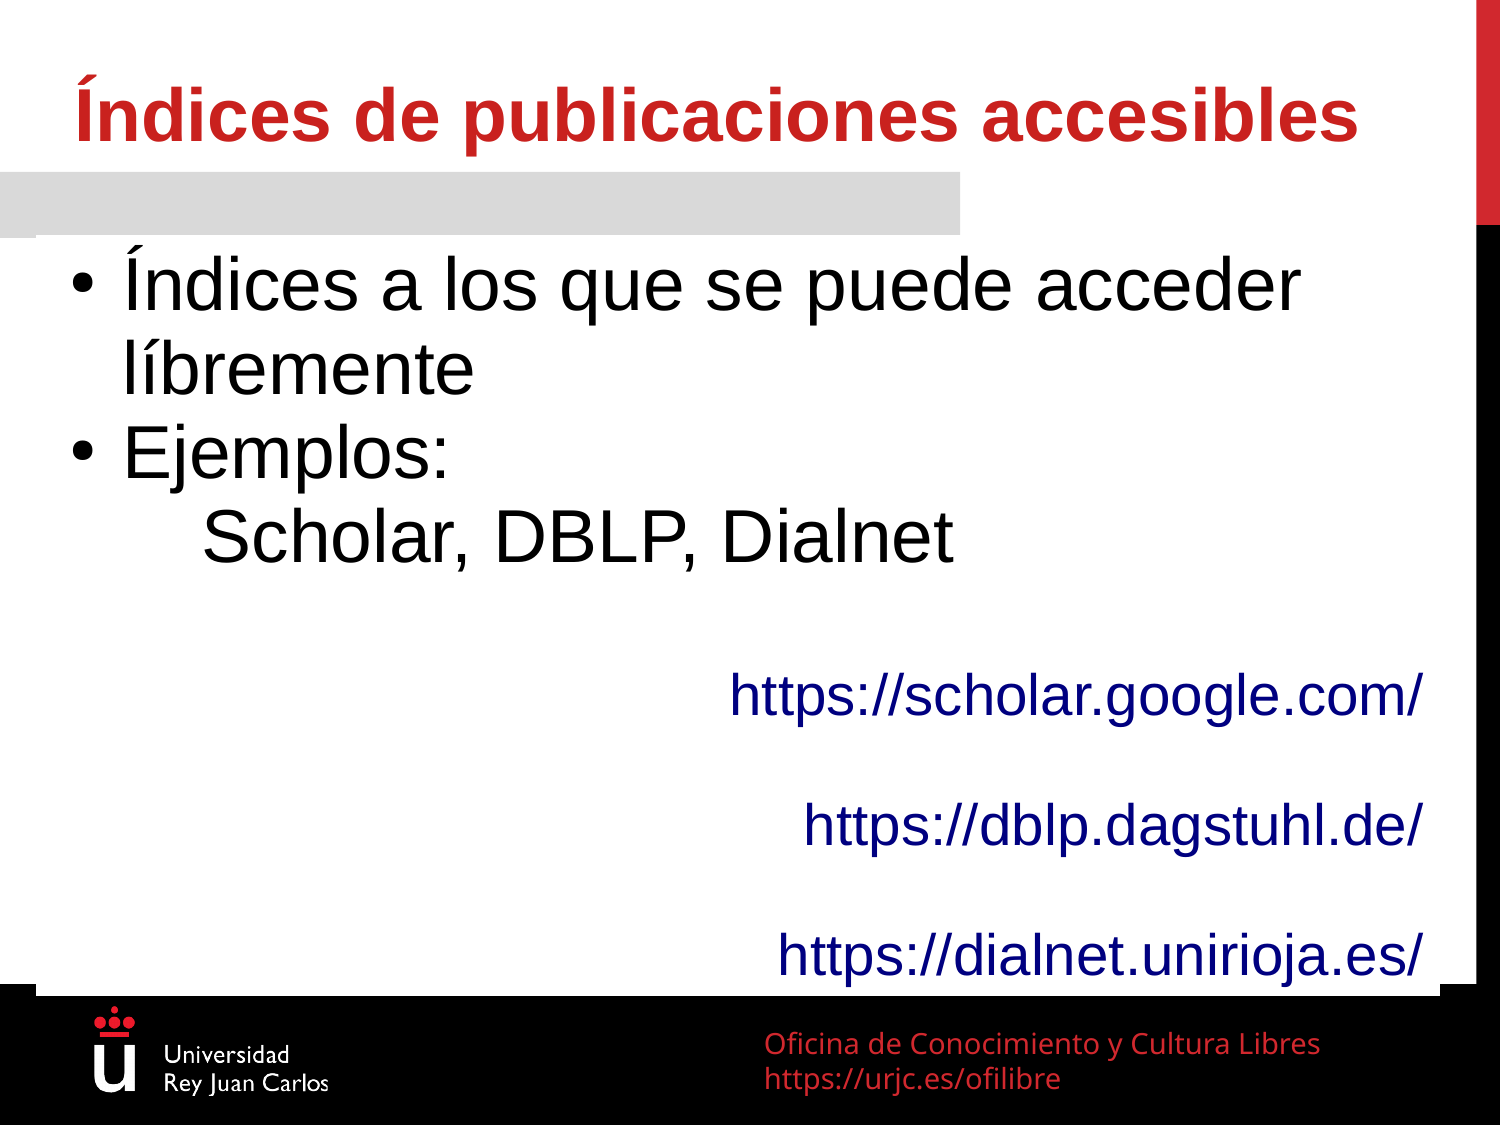

#
Índices de publicaciones accesibles
Índices a los que se puede acceder líbremente
Ejemplos:
		Scholar, DBLP, Dialnet
https://scholar.google.com/
https://dblp.dagstuhl.de/
https://dialnet.unirioja.es/
Oficina de Conocimiento y Cultura Libres
https://urjc.es/ofilibre